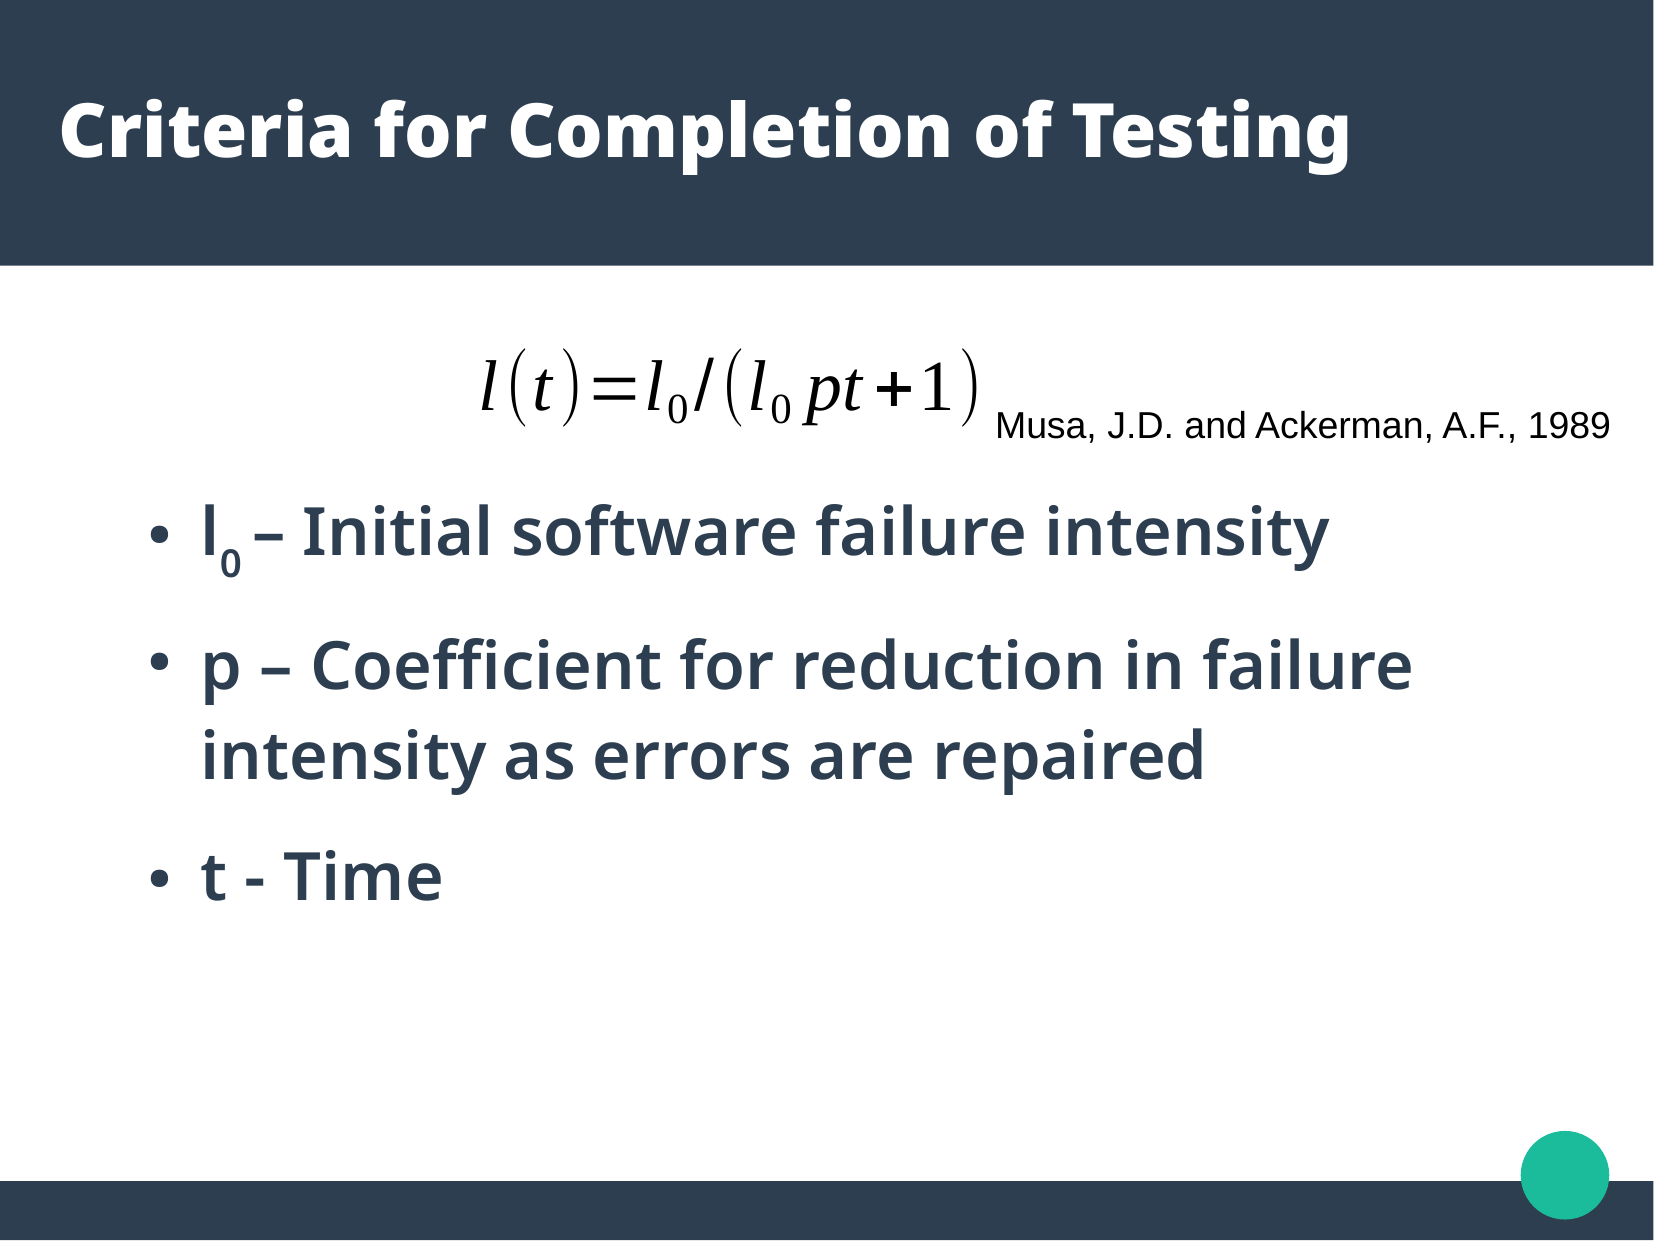

# Criteria for Completion of Testing
Musa, J.D. and Ackerman, A.F., 1989
l0 – Initial software failure intensity
p – Coefficient for reduction in failure intensity as errors are repaired
t - Time